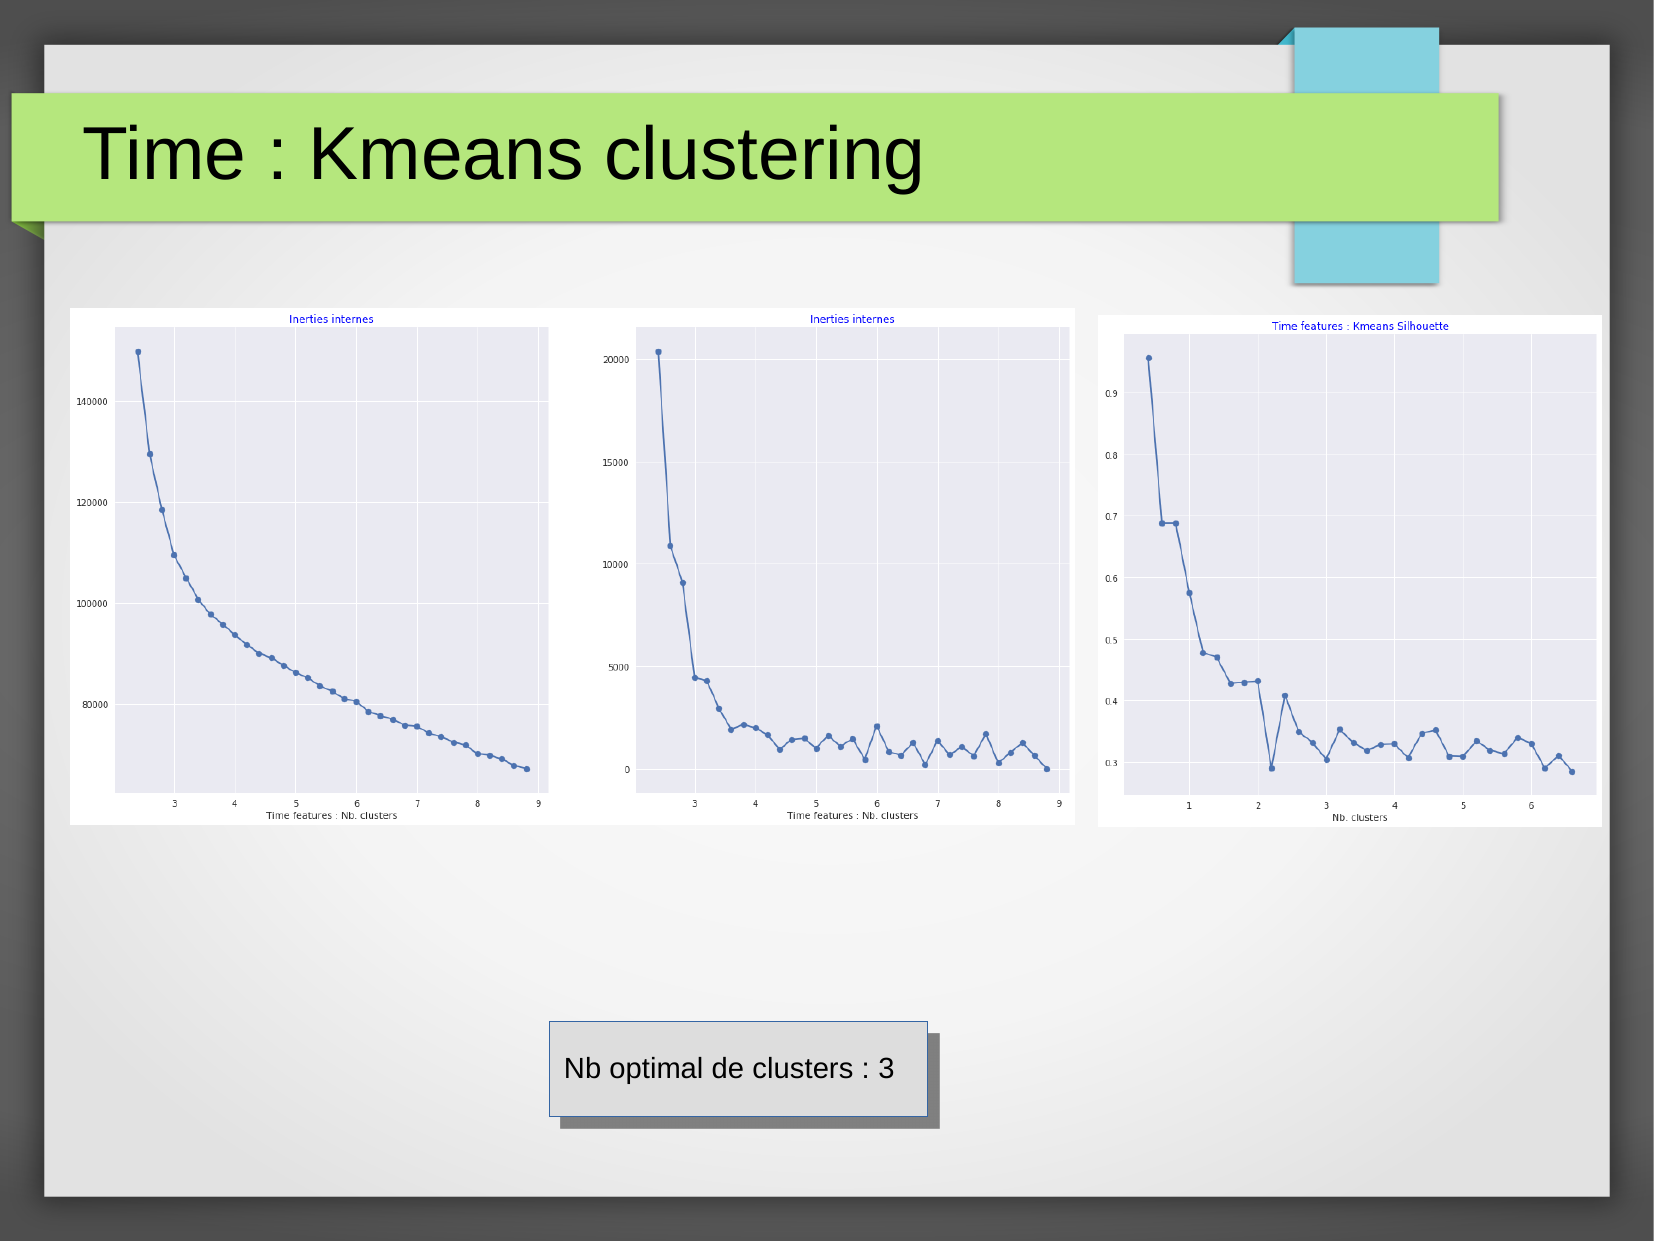

# Time : Kmeans clustering
Nb optimal de clusters : 3